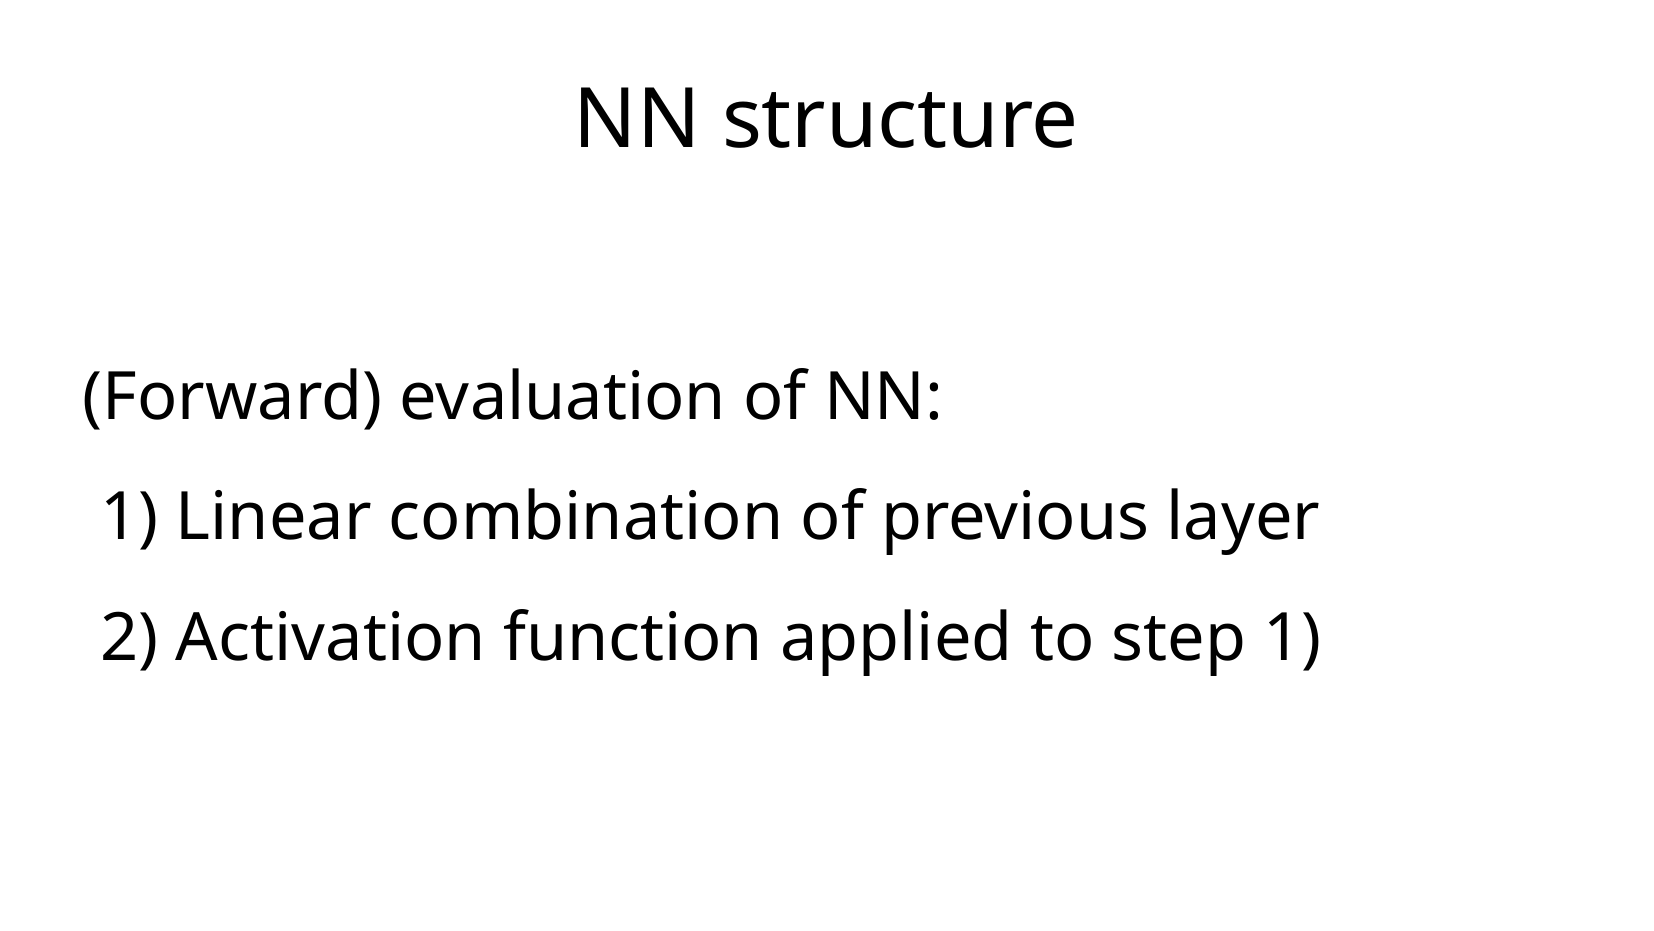

# NN structure
(Forward) evaluation of NN:
 Linear combination of previous layer
 Activation function applied to step 1)